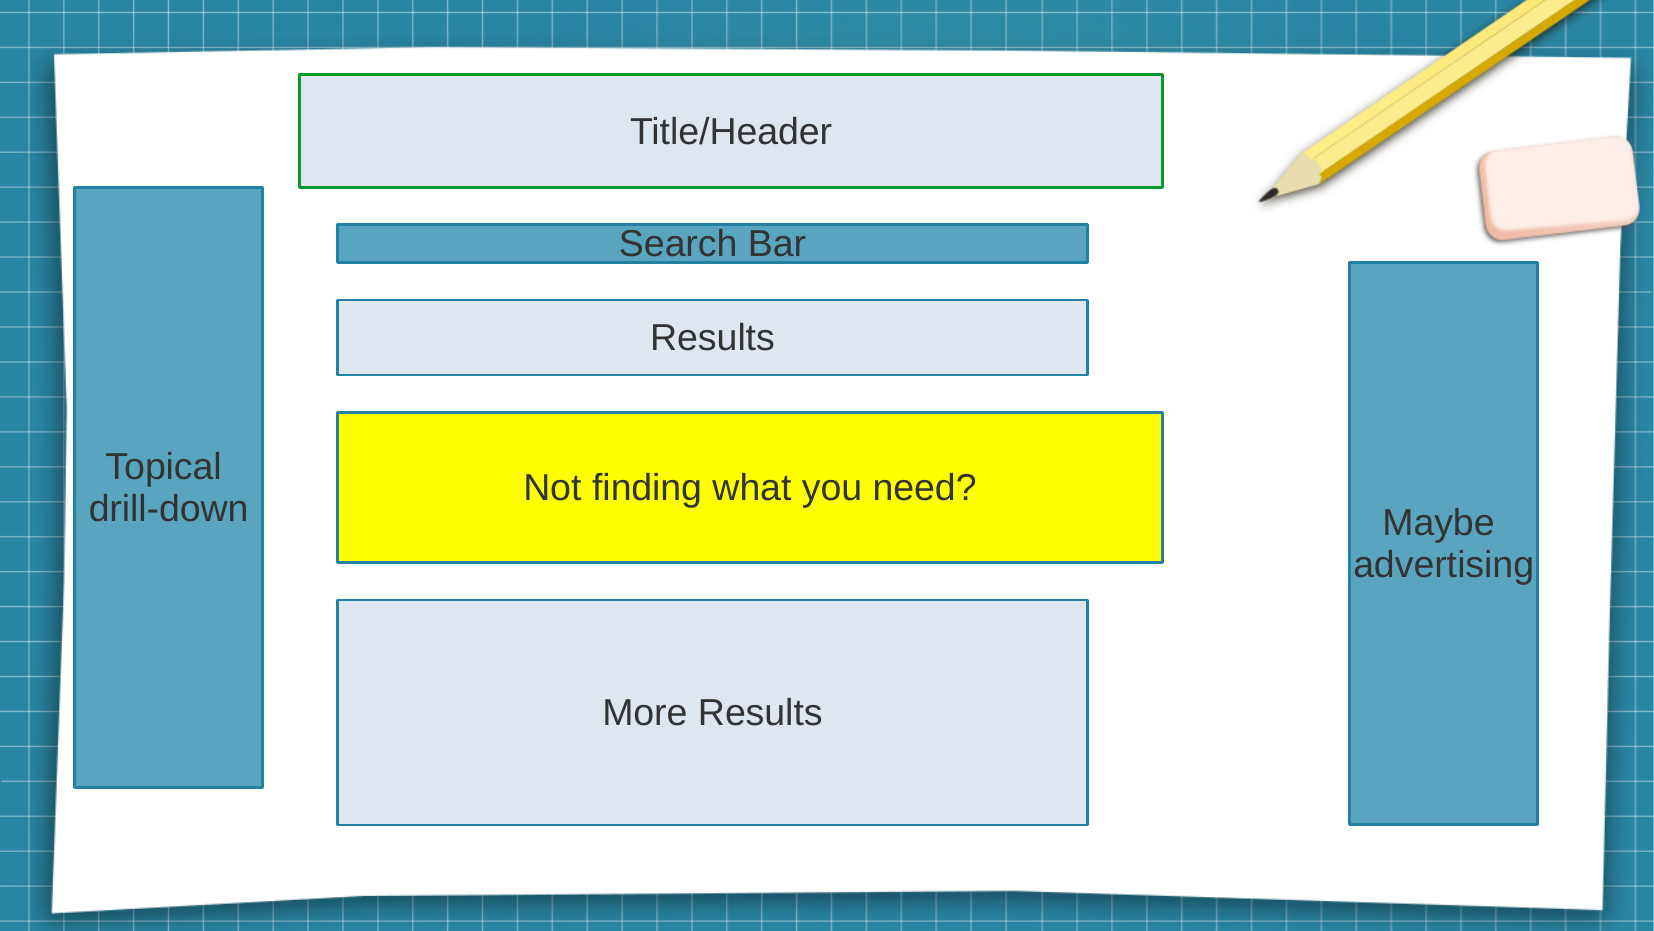

Title/Header
Topical
drill-down
Search Bar
Maybe
advertising
Results
Not finding what you need?
More Results